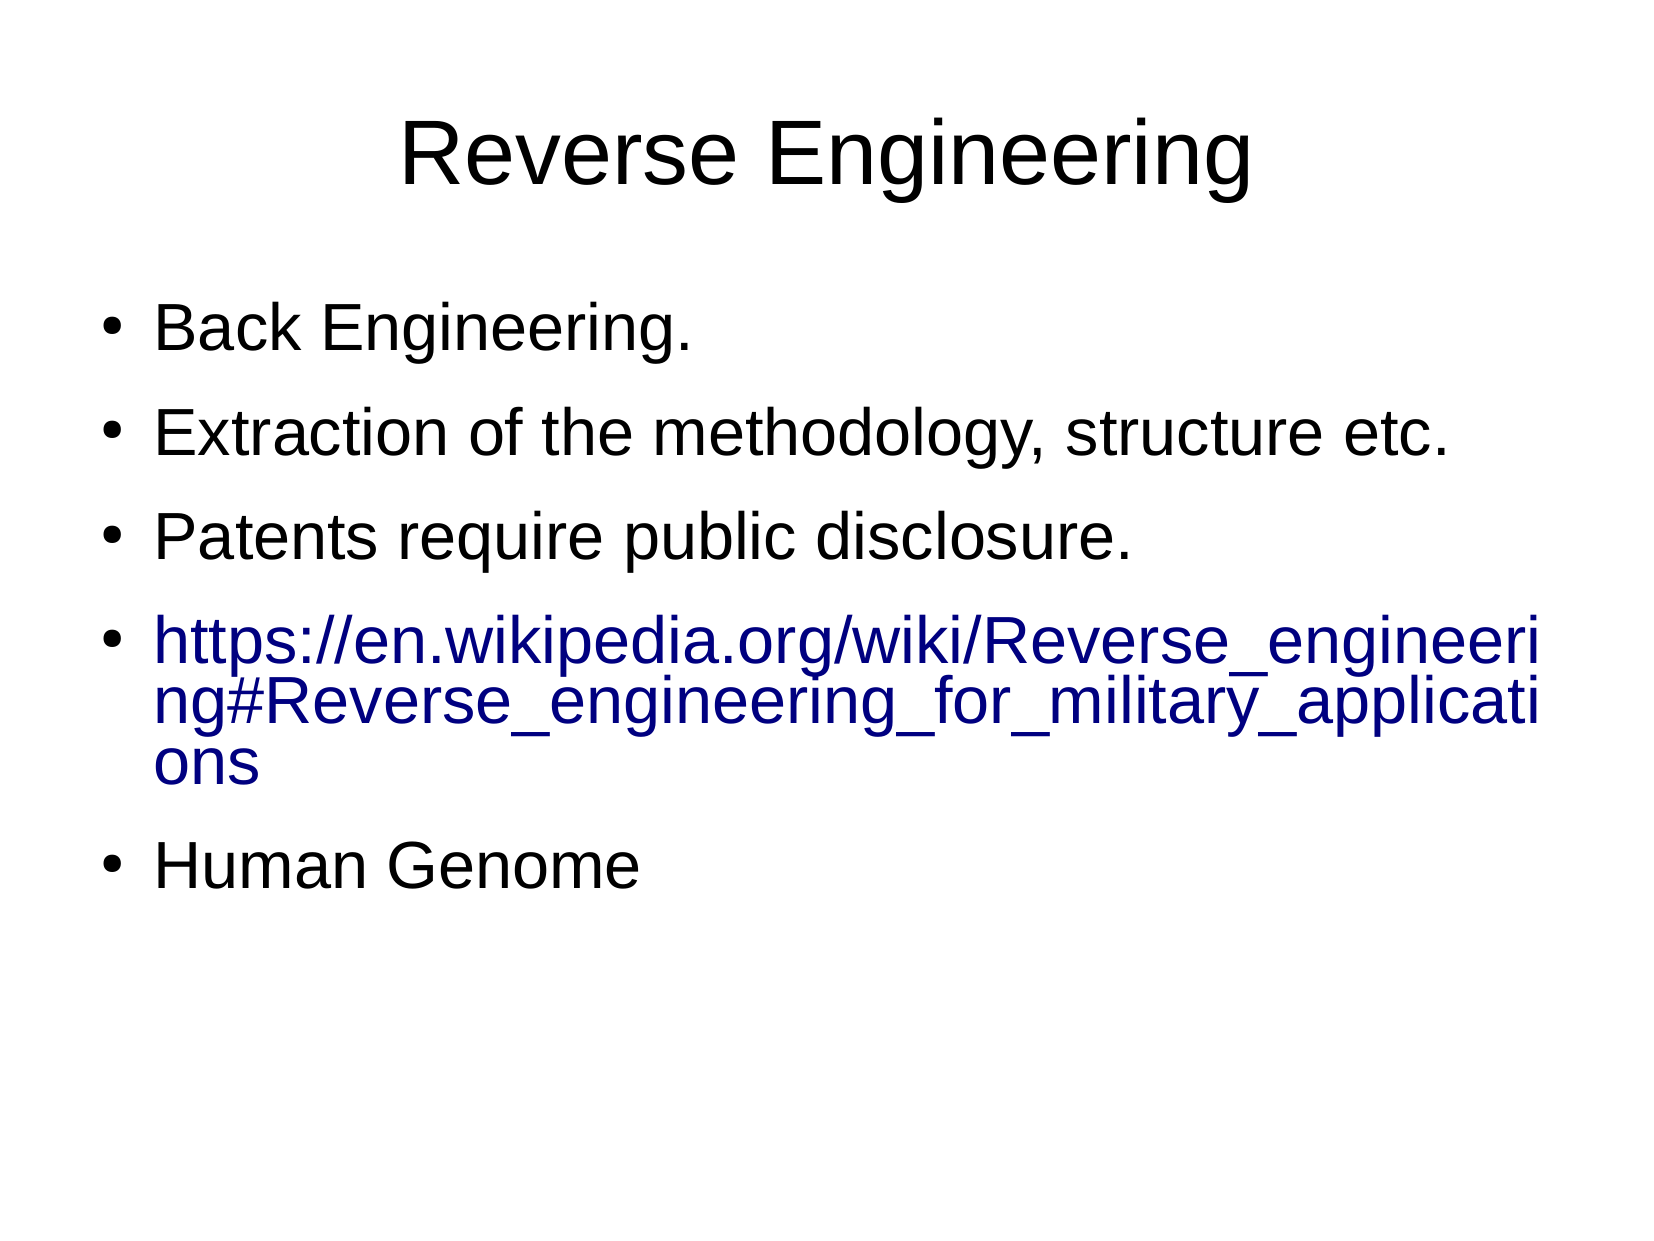

# Reverse Engineering
Back Engineering.
Extraction of the methodology, structure etc.
Patents require public disclosure.
https://en.wikipedia.org/wiki/Reverse_engineering#Reverse_engineering_for_military_applications
Human Genome